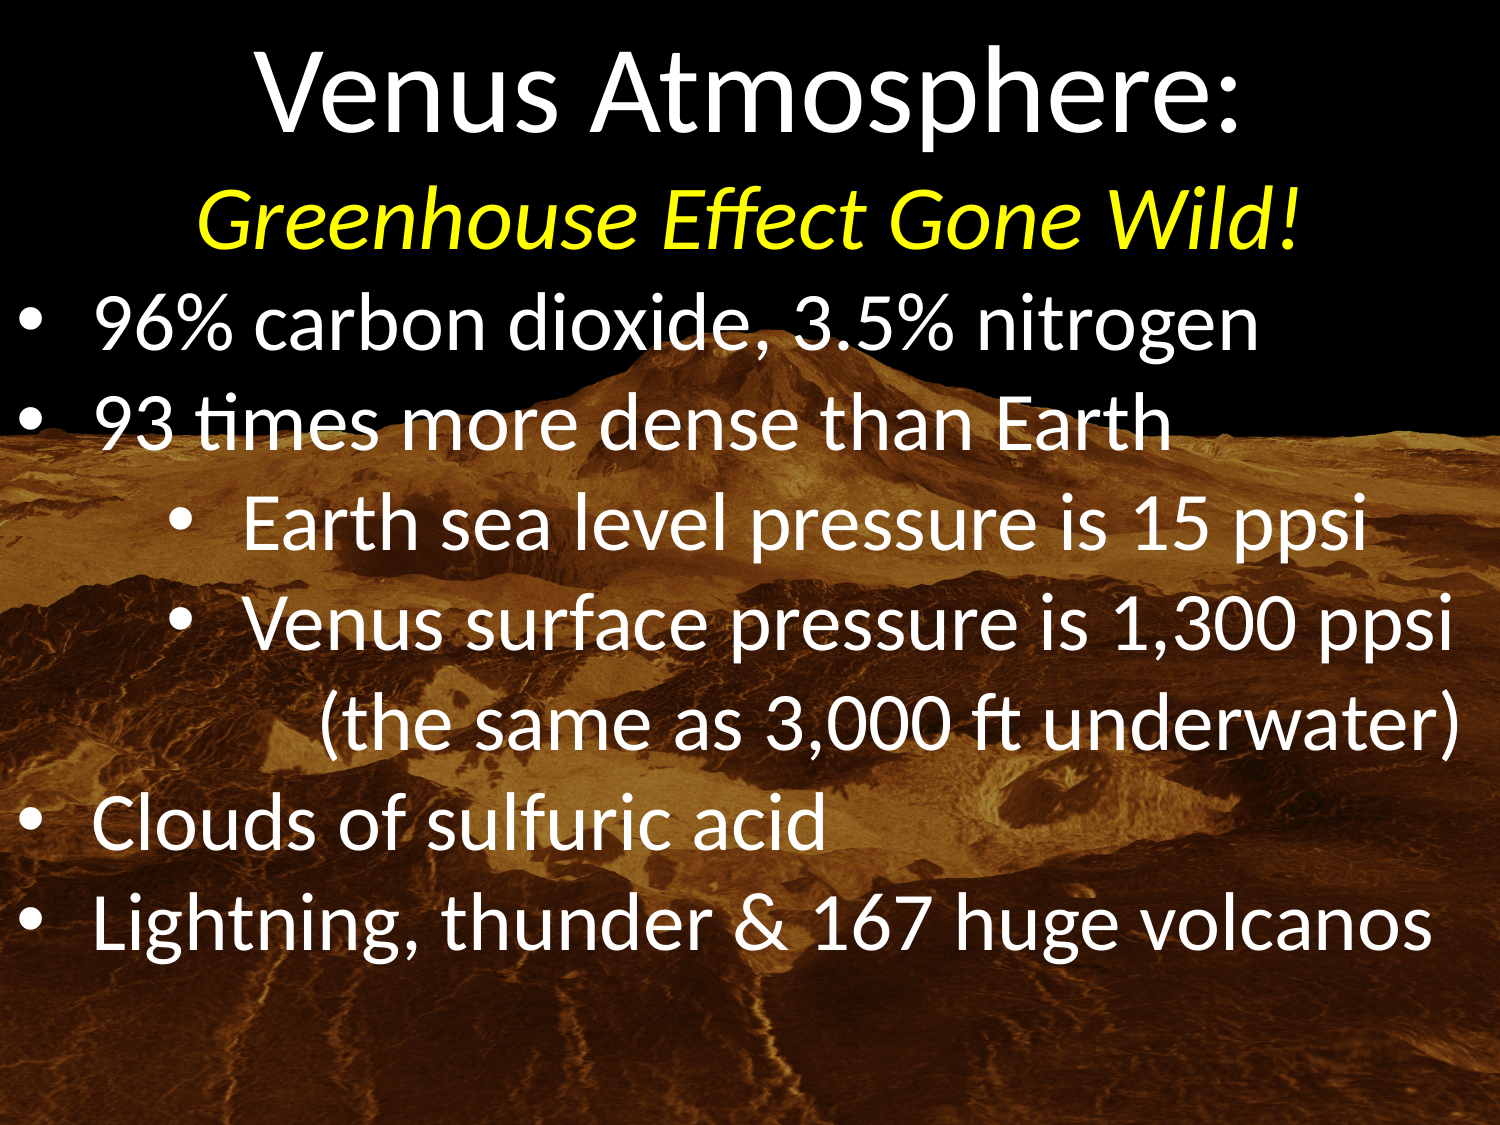

Venus Atmosphere:
Greenhouse Effect Gone Wild!
96% carbon dioxide, 3.5% nitrogen
93 times more dense than Earth
Earth sea level pressure is 15 ppsi
Venus surface pressure is 1,300 ppsi (the same as 3,000 ft underwater)
Clouds of sulfuric acid
Lightning, thunder & 167 huge volcanos